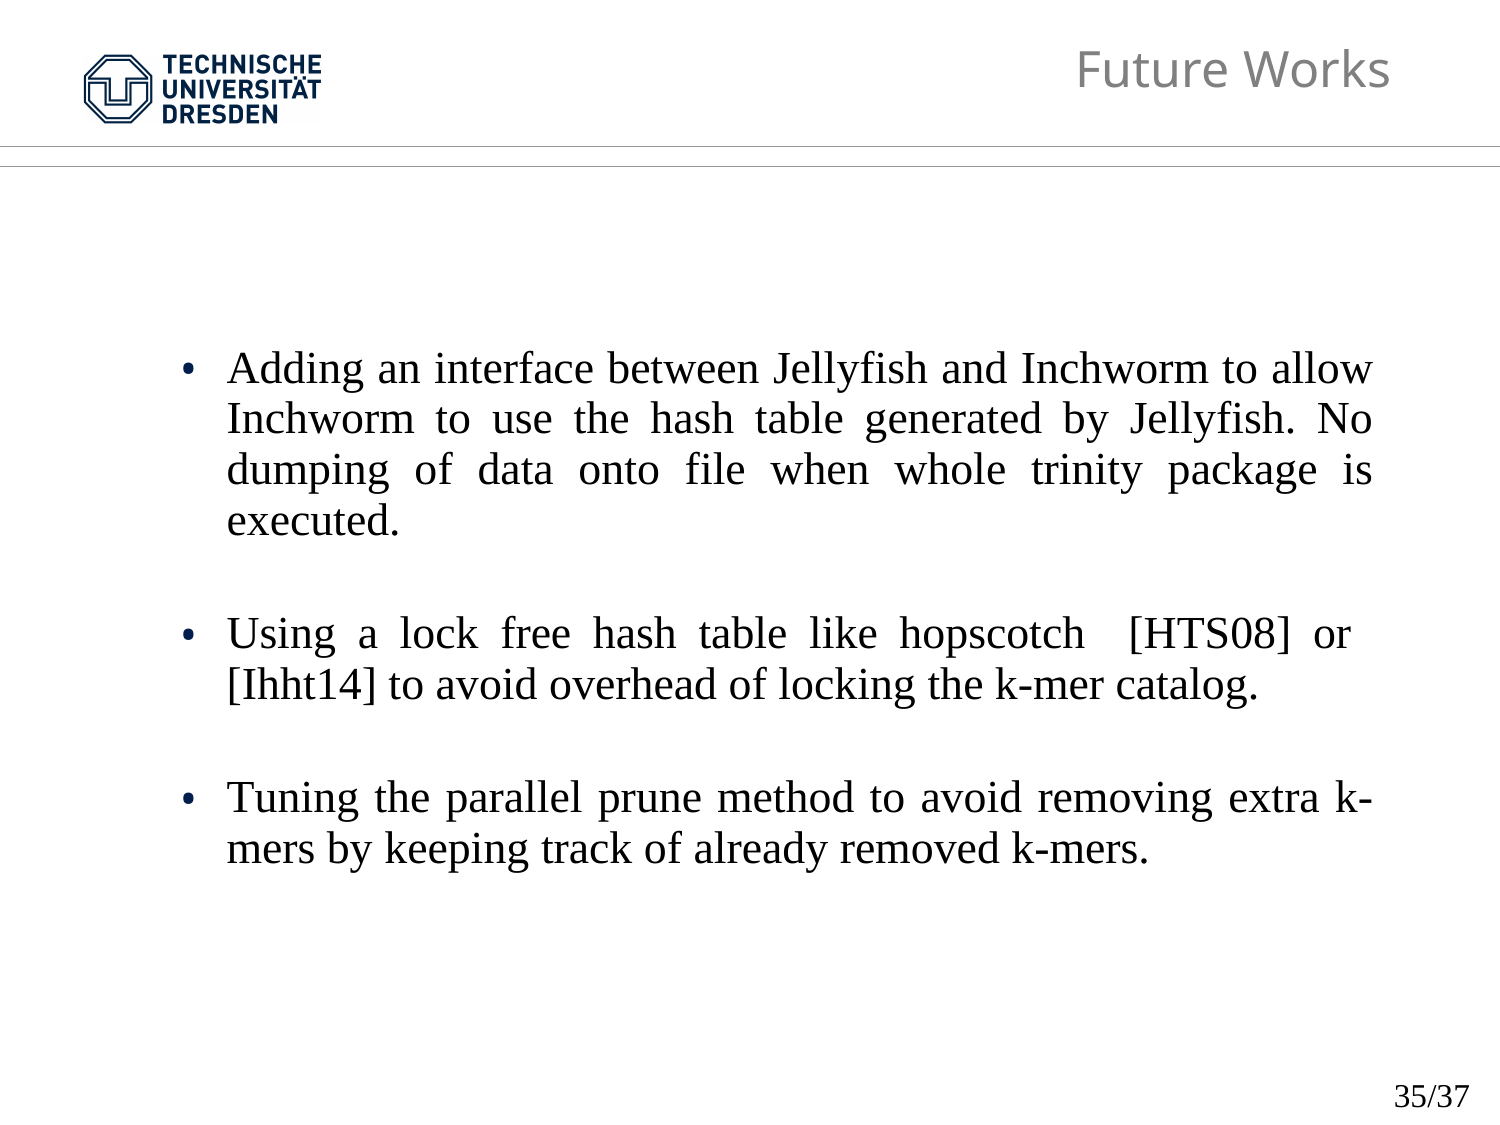

# Future Works
Adding an interface between Jellyfish and Inchworm to allow Inchworm to use the hash table generated by Jellyfish. No dumping of data onto file when whole trinity package is executed.
Using a lock free hash table like hopscotch [HTS08] or [Ihht14] to avoid overhead of locking the k-mer catalog.
Tuning the parallel prune method to avoid removing extra k-mers by keeping track of already removed k-mers.
35